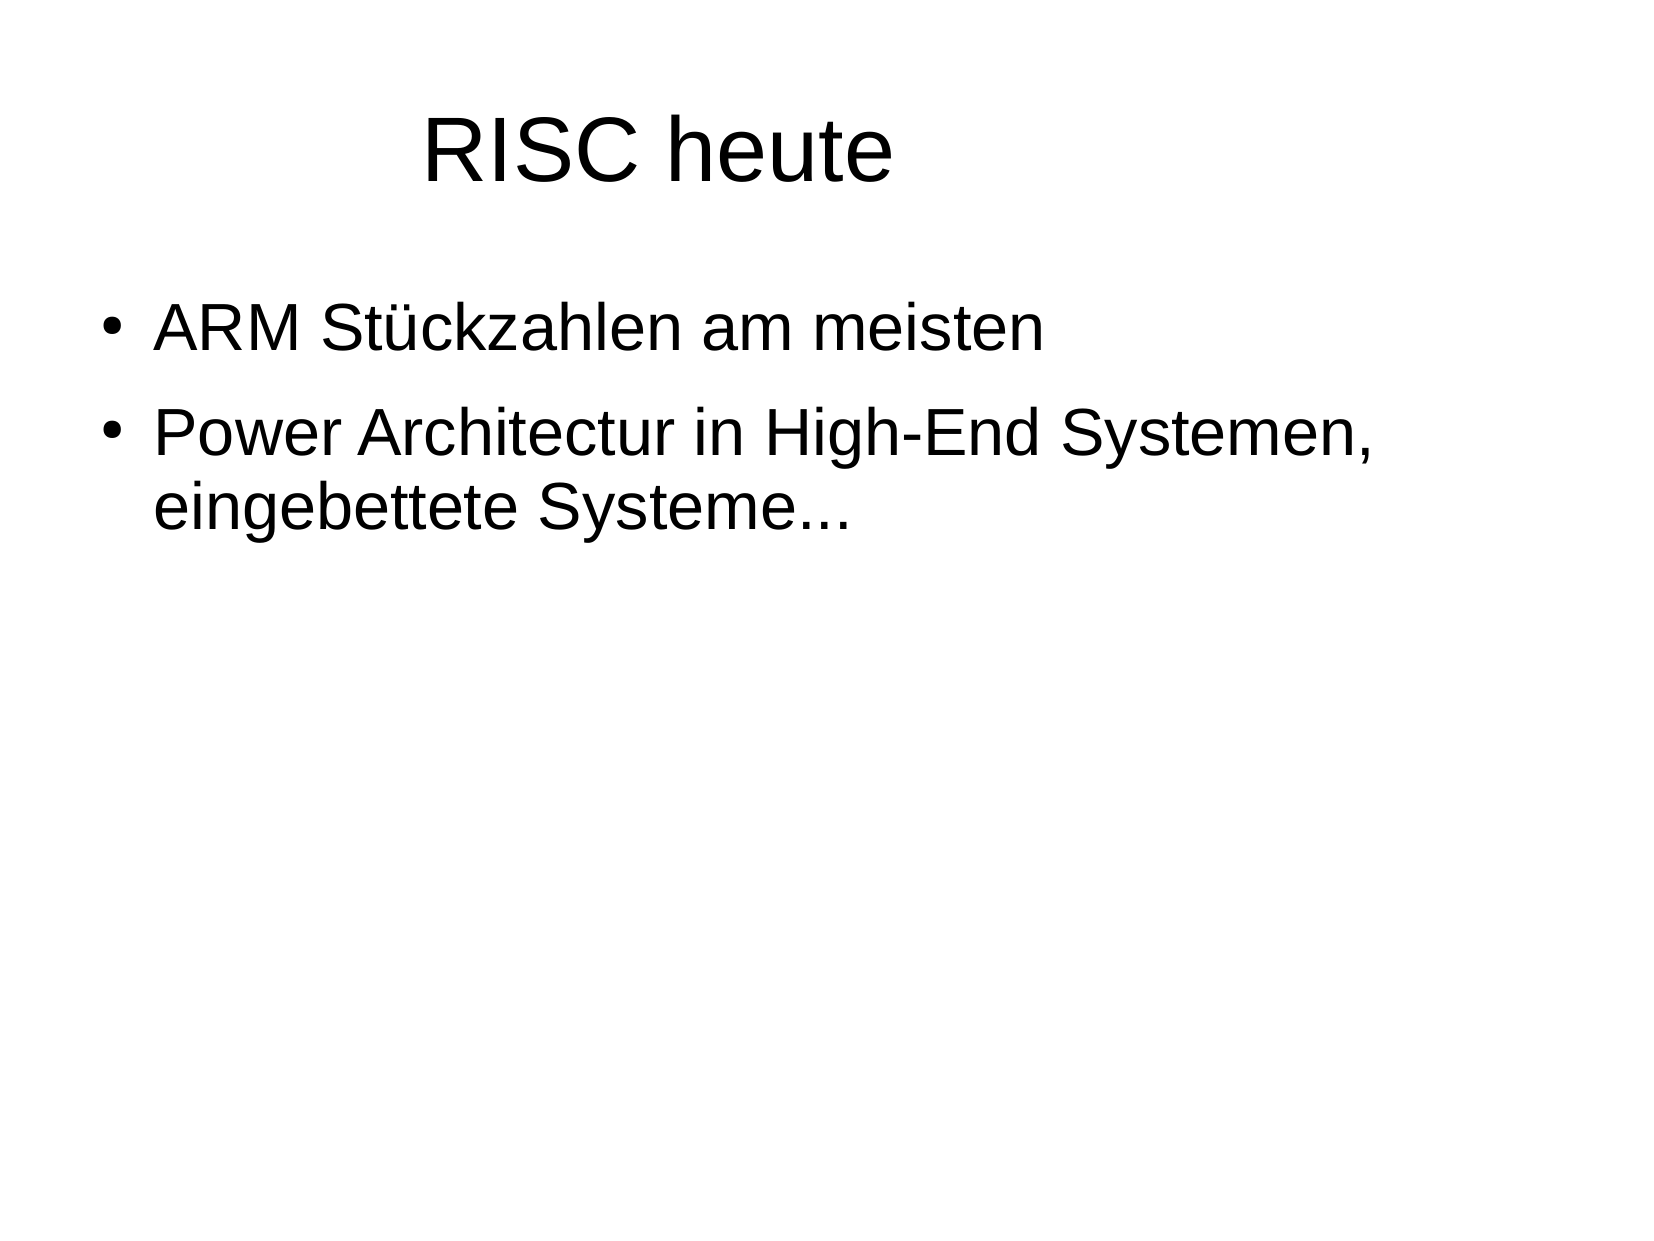

# RISC heute
ARM Stückzahlen am meisten
Power Architectur in High-End Systemen, eingebettete Systeme...